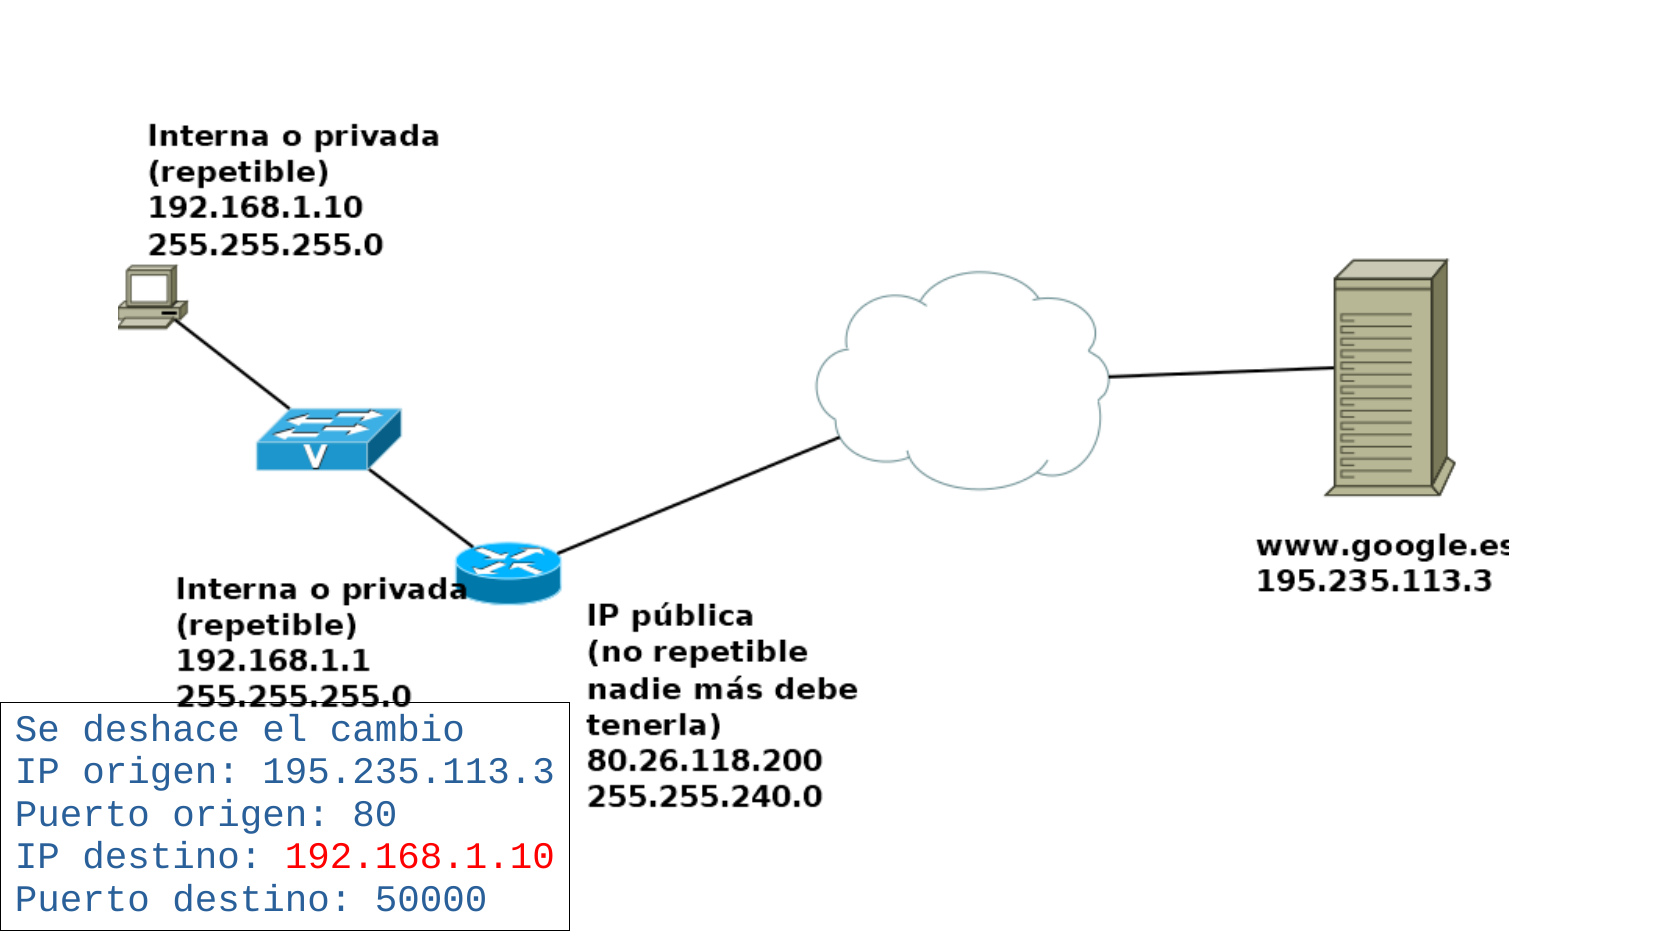

Se deshace el cambio
IP origen: 195.235.113.3
Puerto origen: 80
IP destino: 192.168.1.10
Puerto destino: 50000